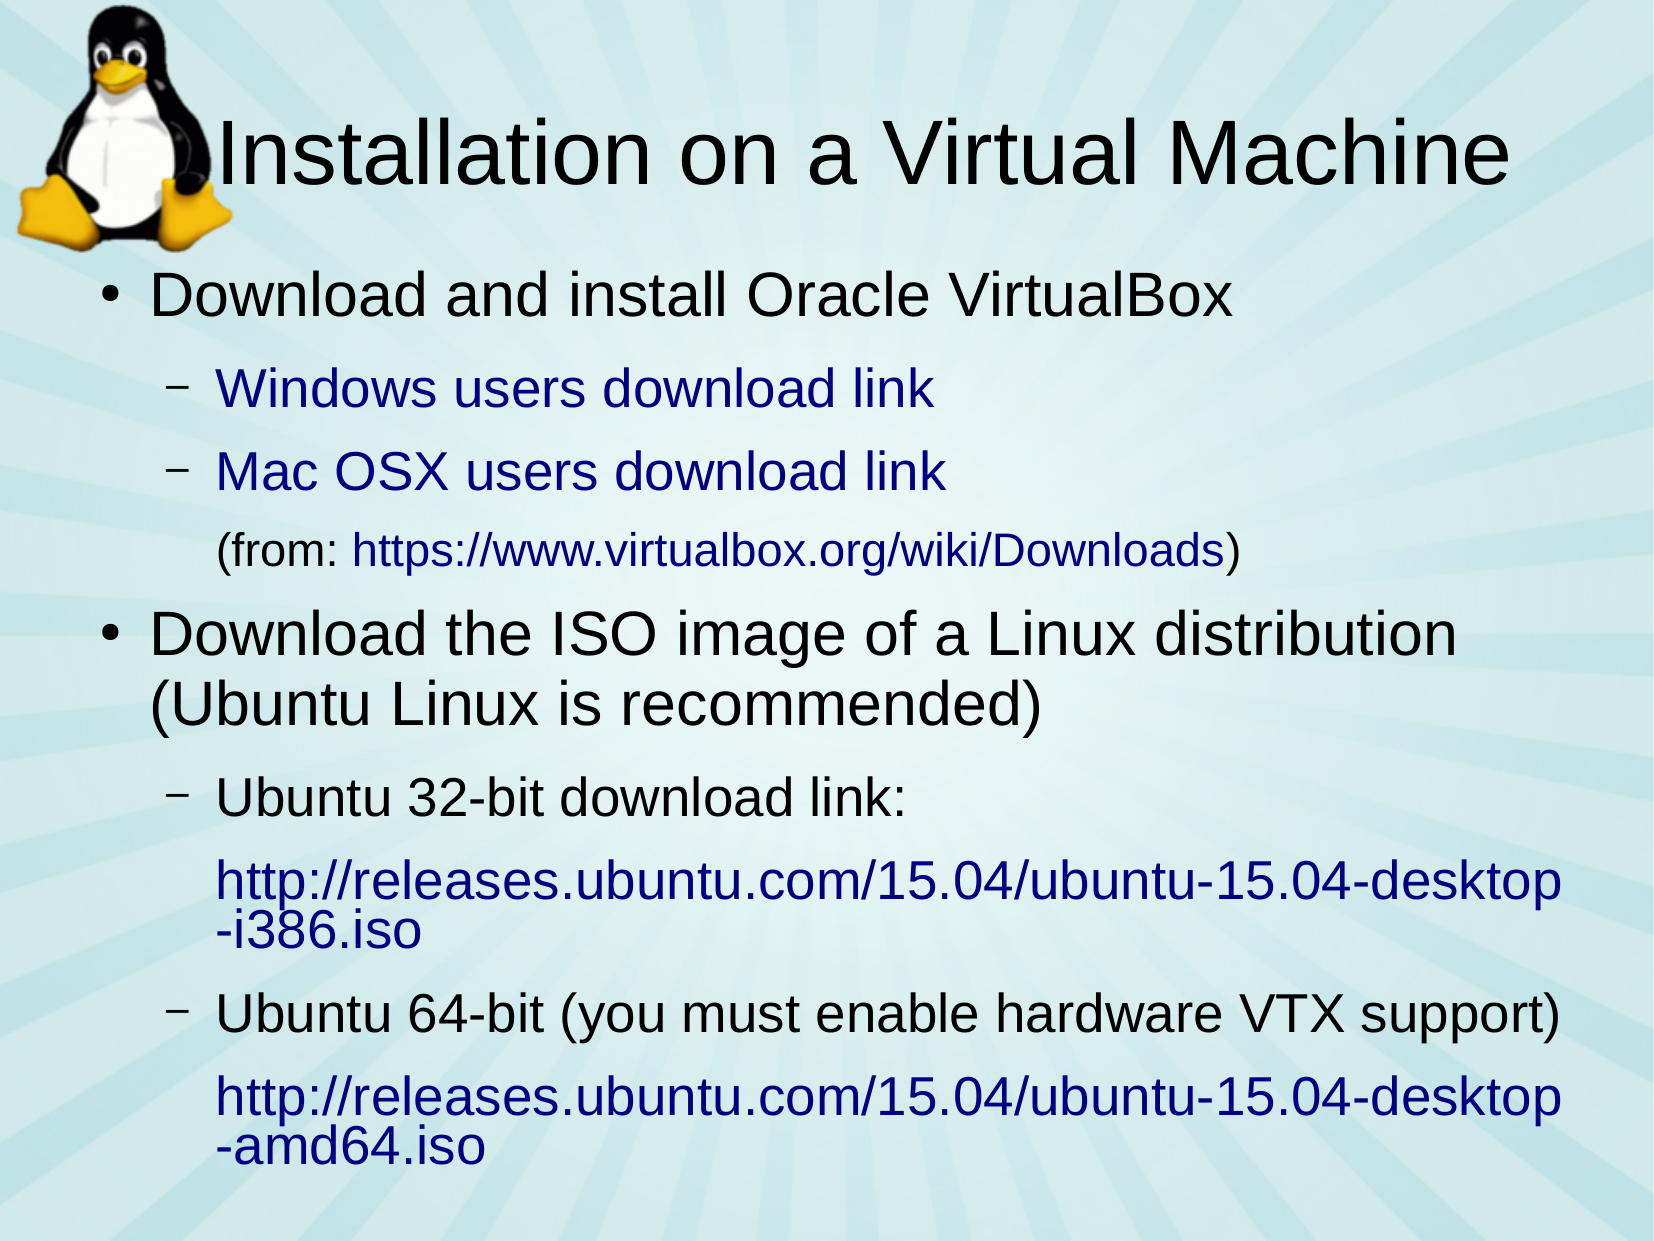

# Installation on a Virtual Machine
Download and install Oracle VirtualBox
Windows users download link
Mac OSX users download link
(from: https://www.virtualbox.org/wiki/Downloads)
Download the ISO image of a Linux distribution (Ubuntu Linux is recommended)
Ubuntu 32-bit download link:
http://releases.ubuntu.com/15.04/ubuntu-15.04-desktop-i386.iso
Ubuntu 64-bit (you must enable hardware VTX support)
http://releases.ubuntu.com/15.04/ubuntu-15.04-desktop-amd64.iso